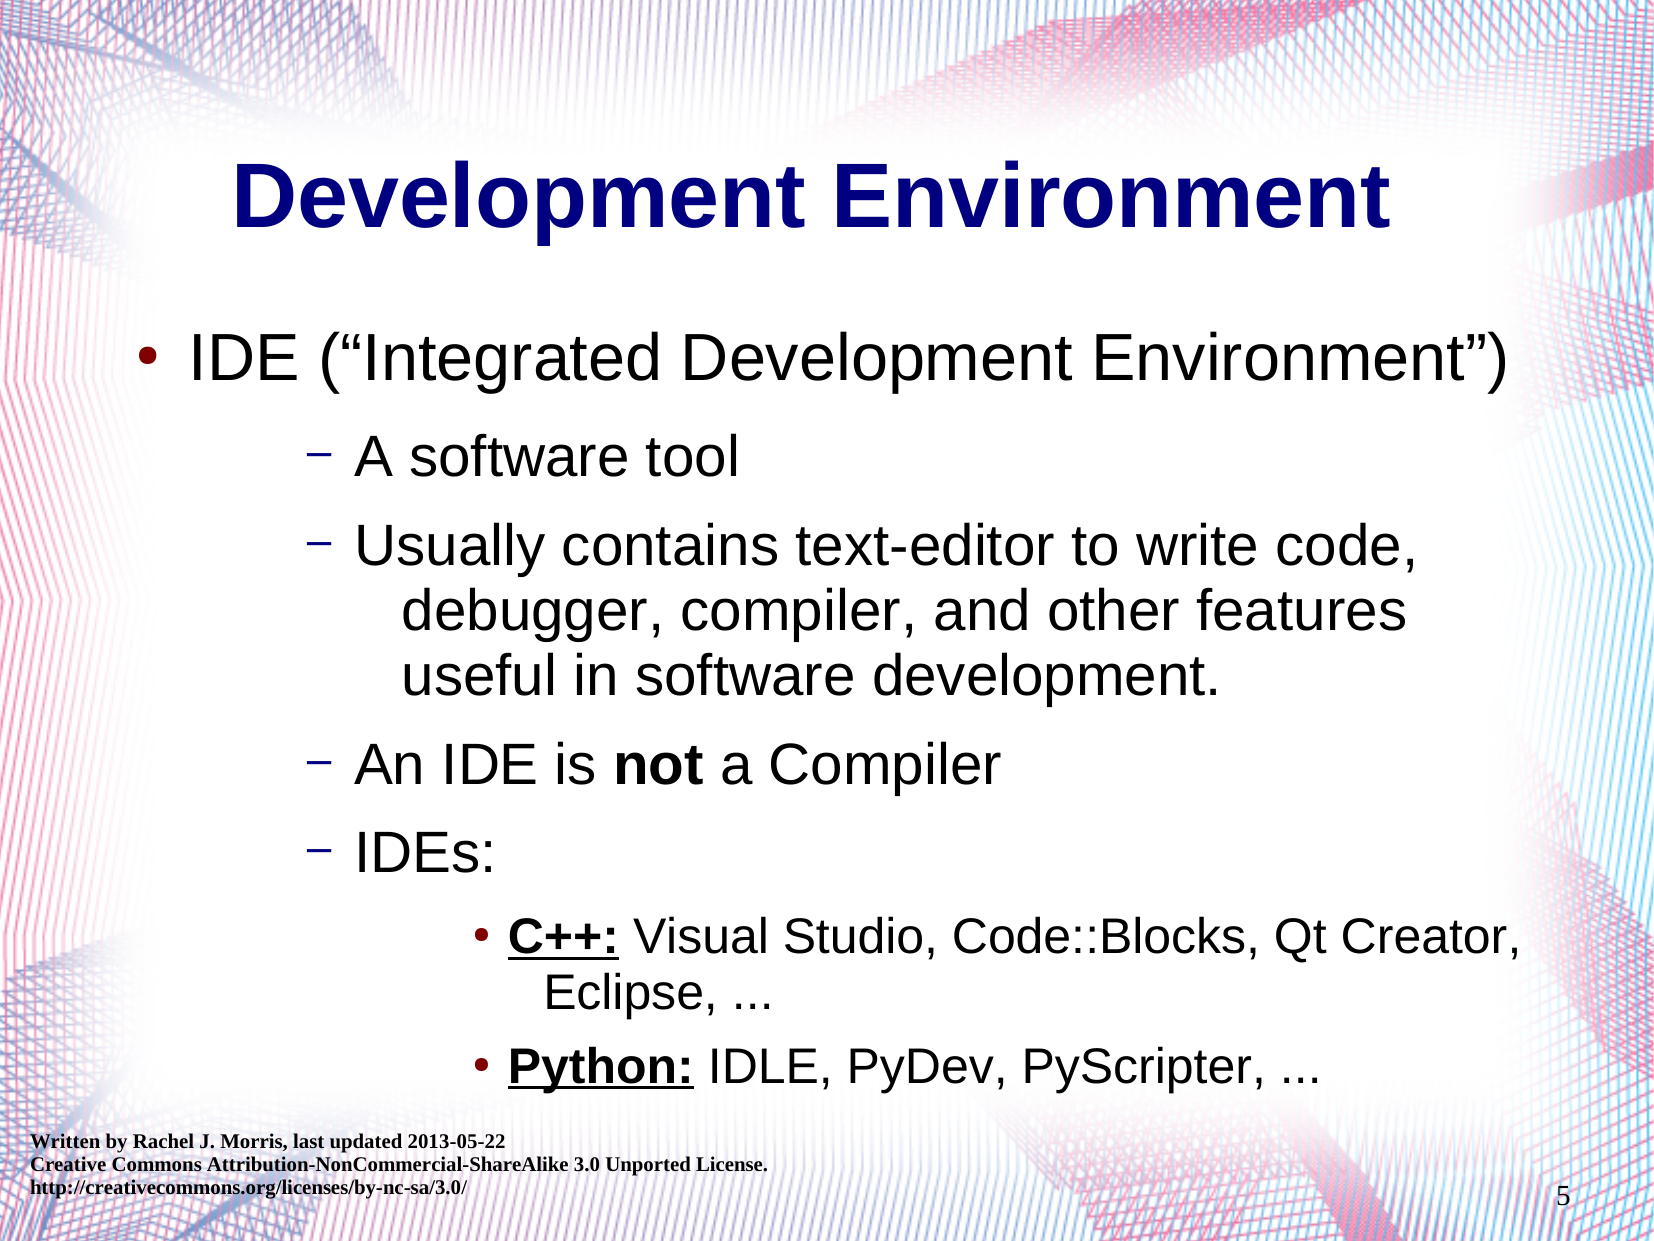

Development Environment
# IDE (“Integrated Development Environment”)
A software tool
Usually contains text-editor to write code, debugger, compiler, and other features useful in software development.
An IDE is not a Compiler
IDEs:
C++: Visual Studio, Code::Blocks, Qt Creator, Eclipse, ...
Python: IDLE, PyDev, PyScripter, ...
5